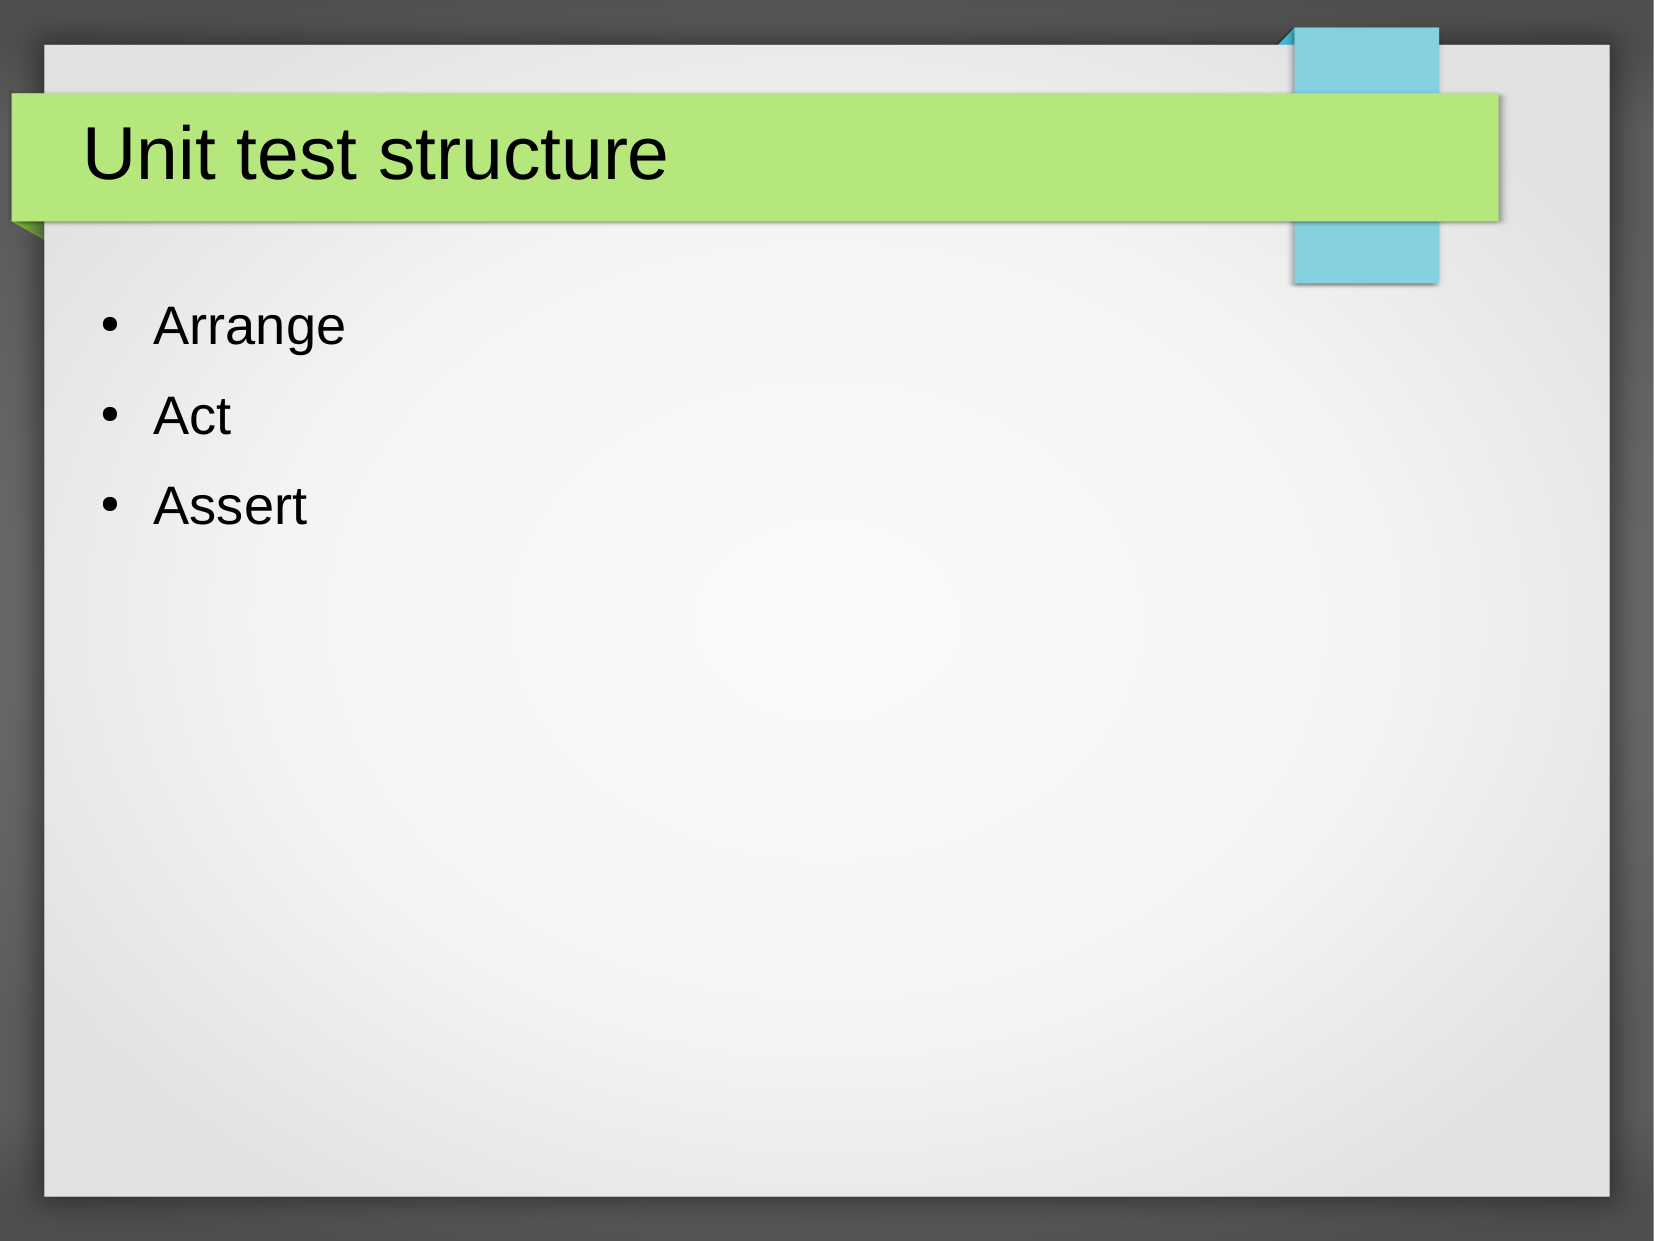

# Unit test structure
Arrange
Act
Assert